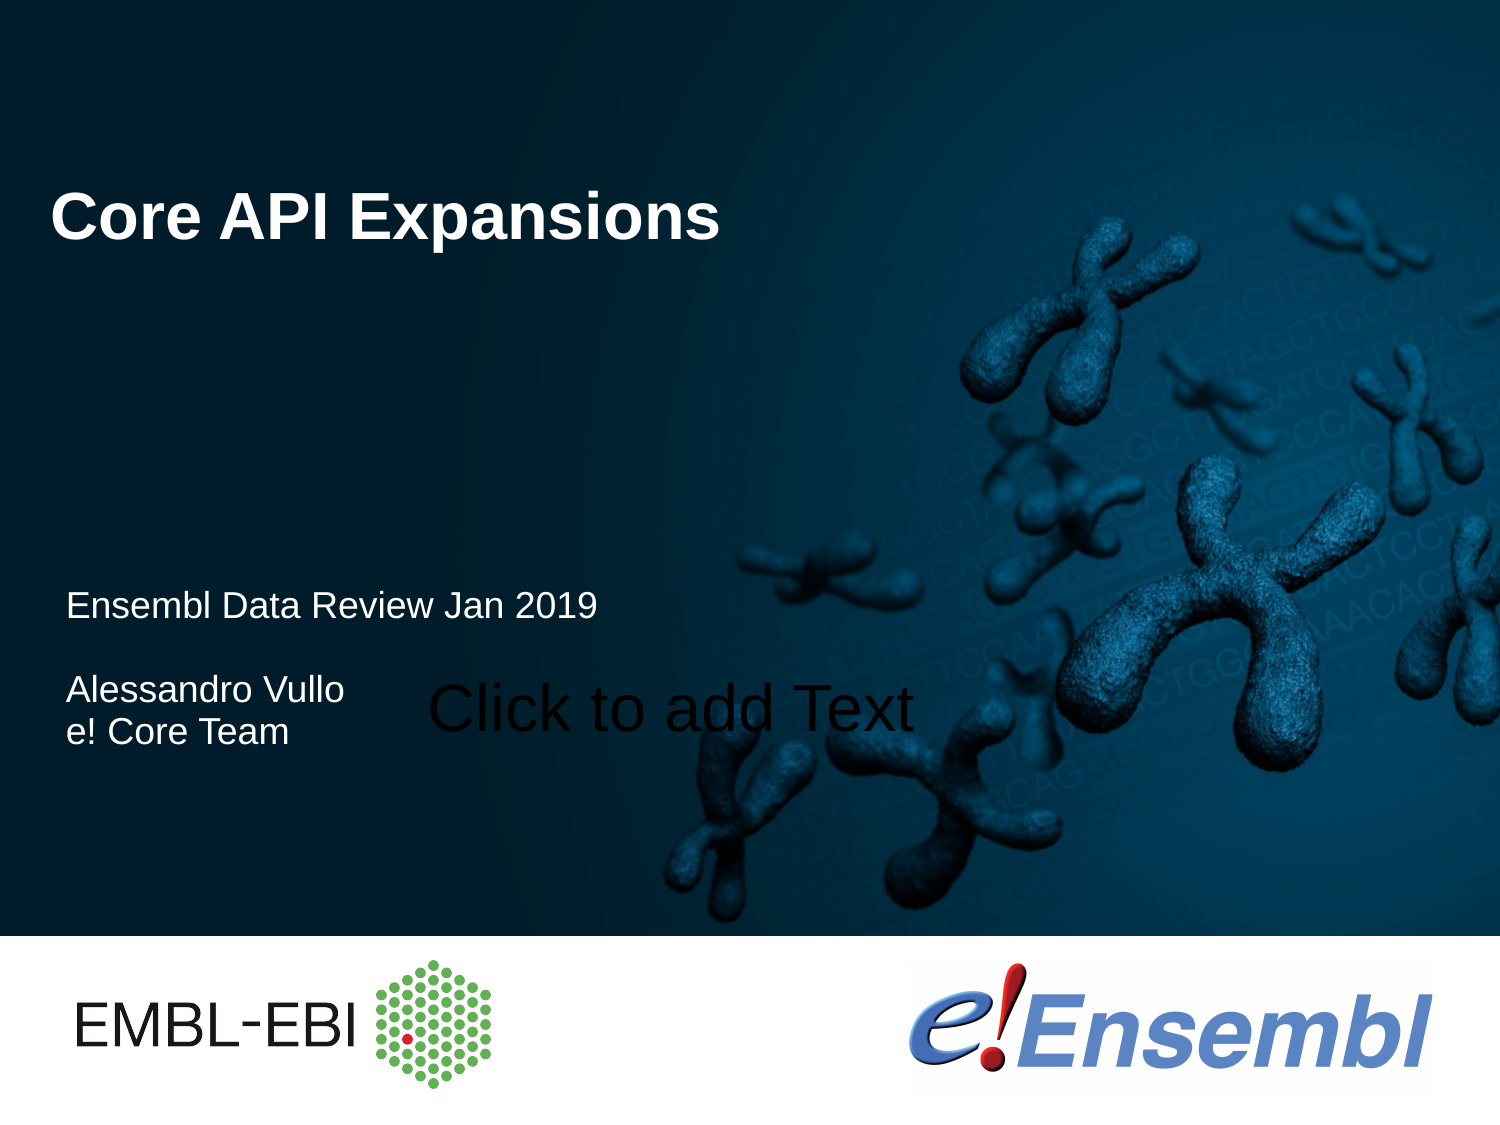

#
Core API Expansions
Click to add Text
Ensembl Data Review Jan 2019
Alessandro Vullo
e! Core Team